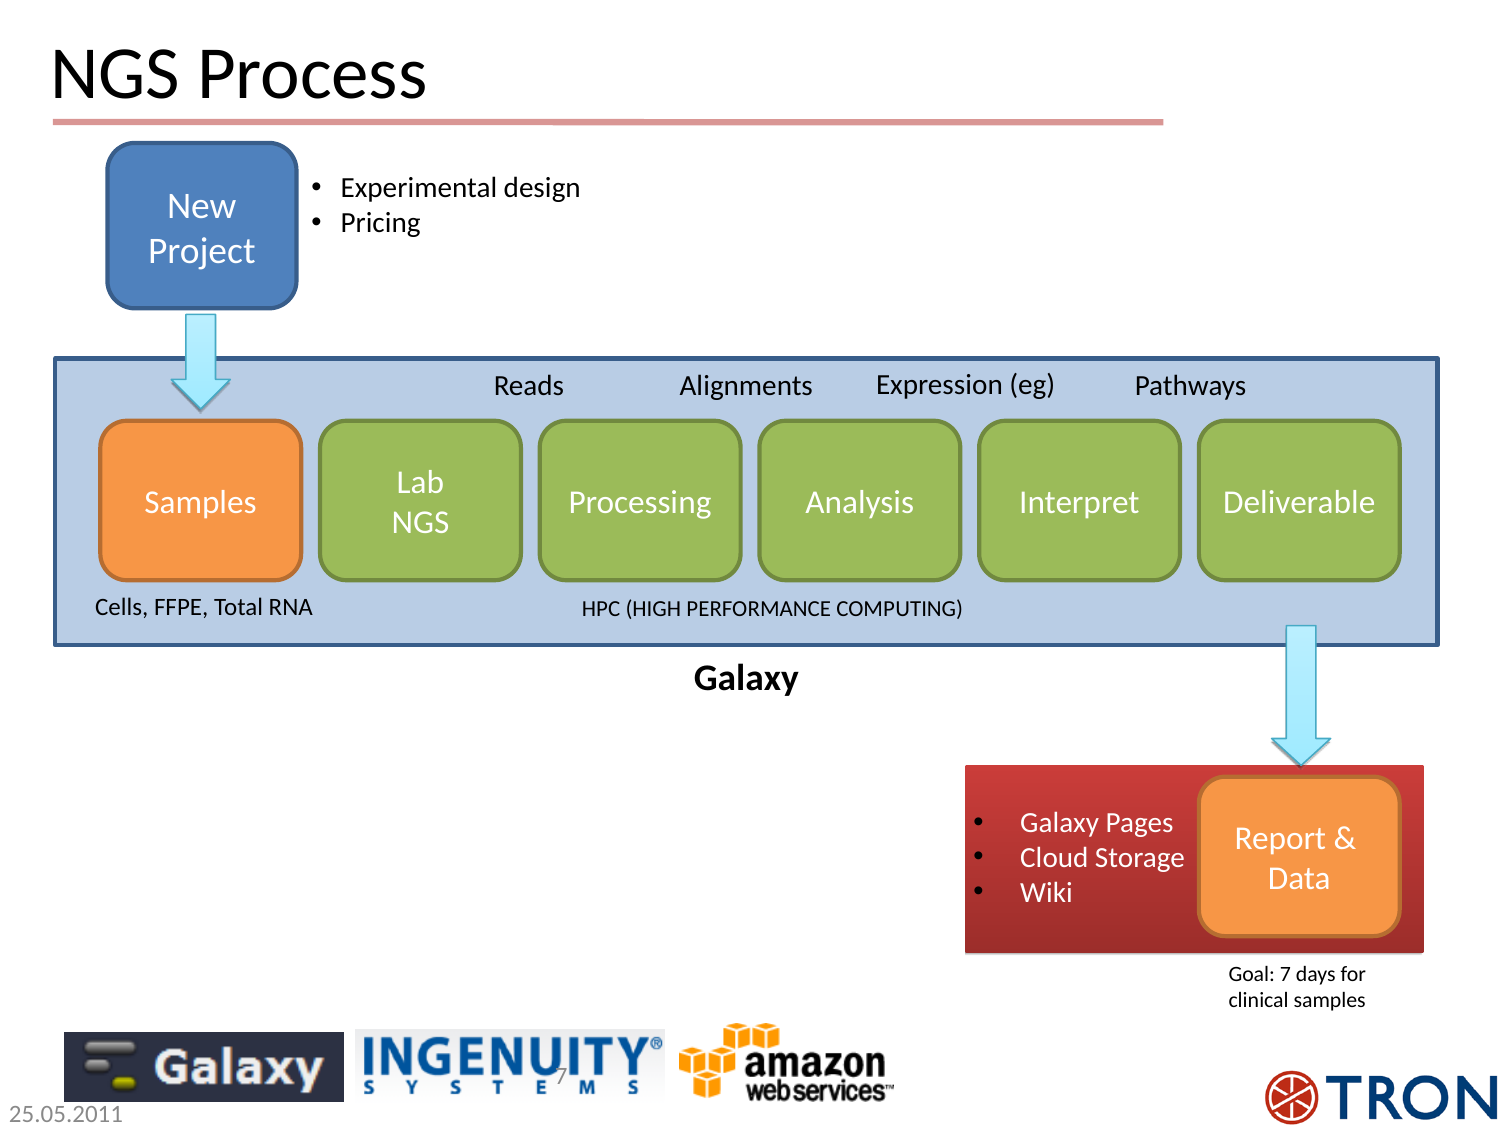

NGS Process
New Project
Experimental design
Pricing
Expression (eg)
Reads
Alignments
Pathways
Samples
Lab
NGS
Processing
Analysis
Interpret
Deliverable
Cells, FFPE, Total RNA
HPC (HIGH PERFORMANCE COMPUTING)
Galaxy
Report &
Data
Galaxy Pages
Cloud Storage
Wiki
Goal: 7 days for clinical samples
25.05.2011